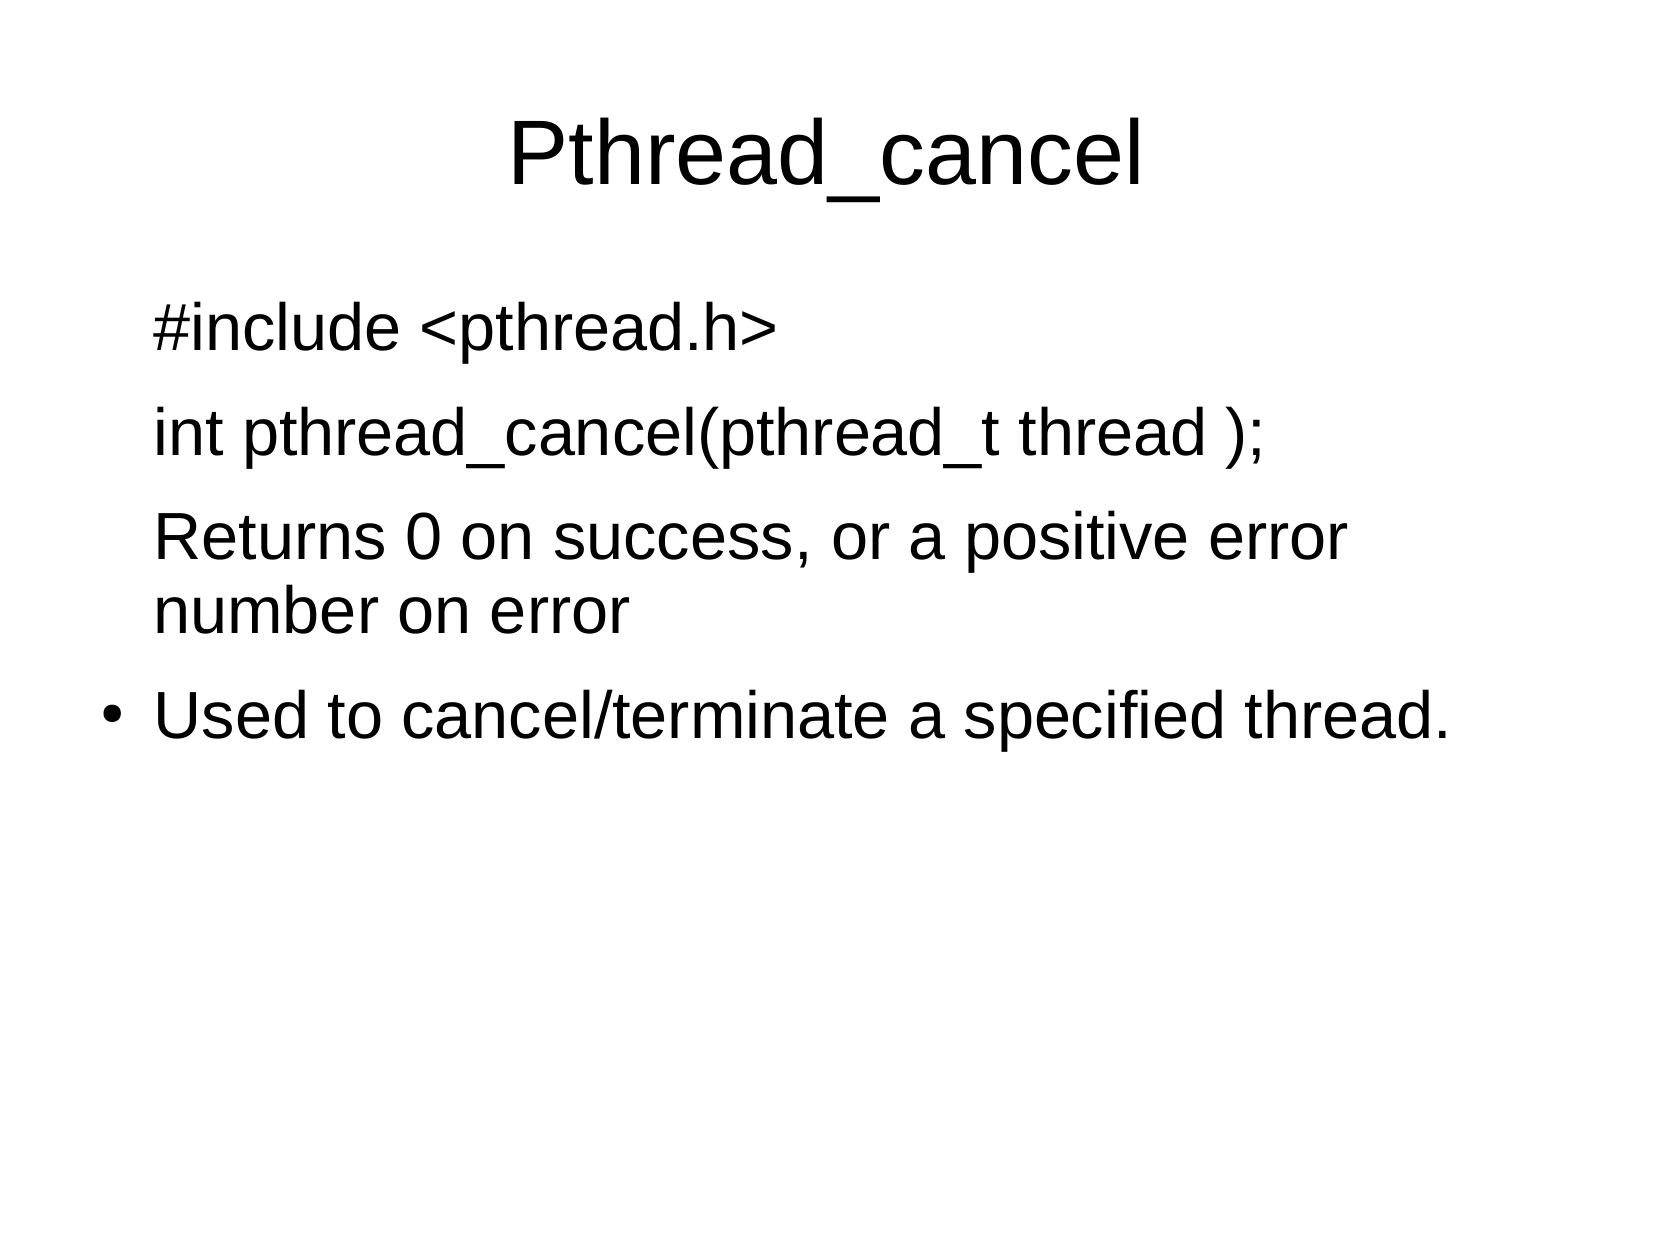

# Pthread_cancel
#include <pthread.h>
int pthread_cancel(pthread_t thread );
Returns 0 on success, or a positive error number on error
Used to cancel/terminate a specified thread.